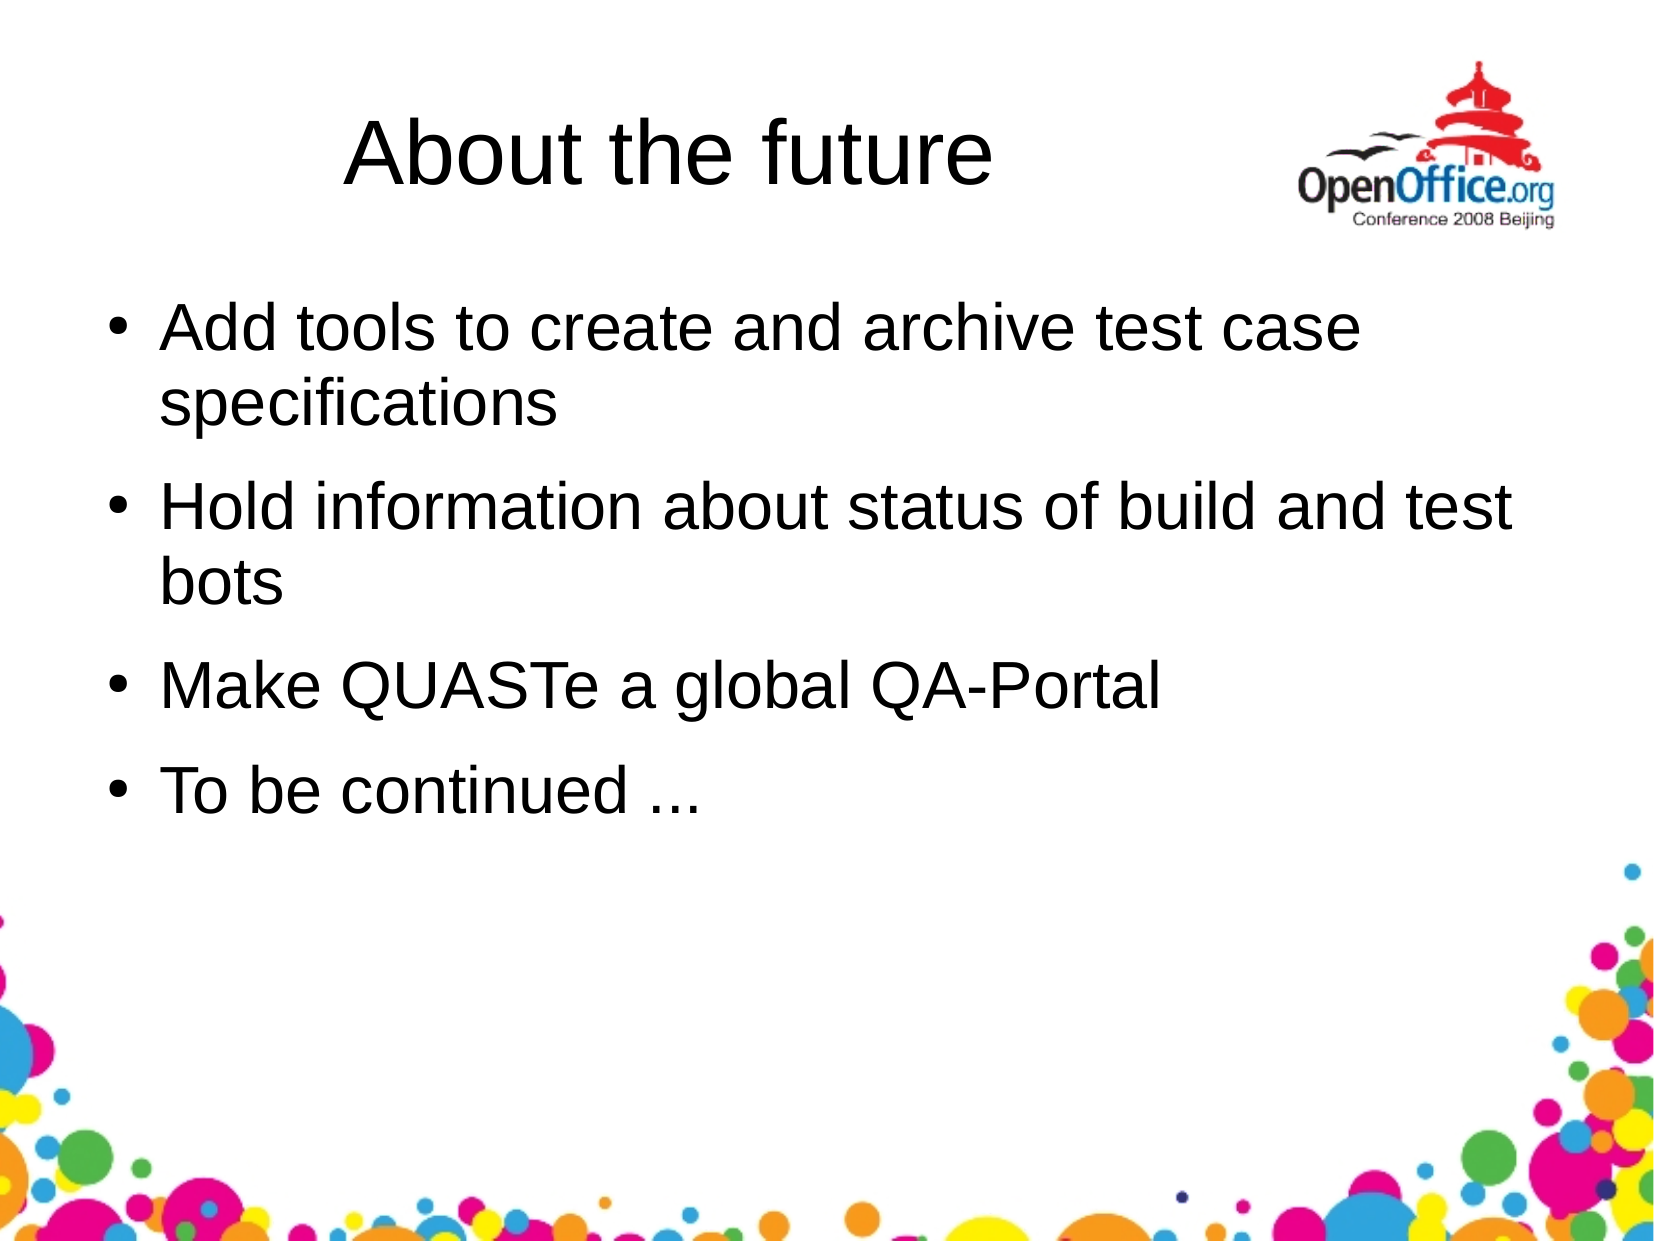

# About the future
Add tools to create and archive test case specifications
Hold information about status of build and test bots
Make QUASTe a global QA-Portal
To be continued ...